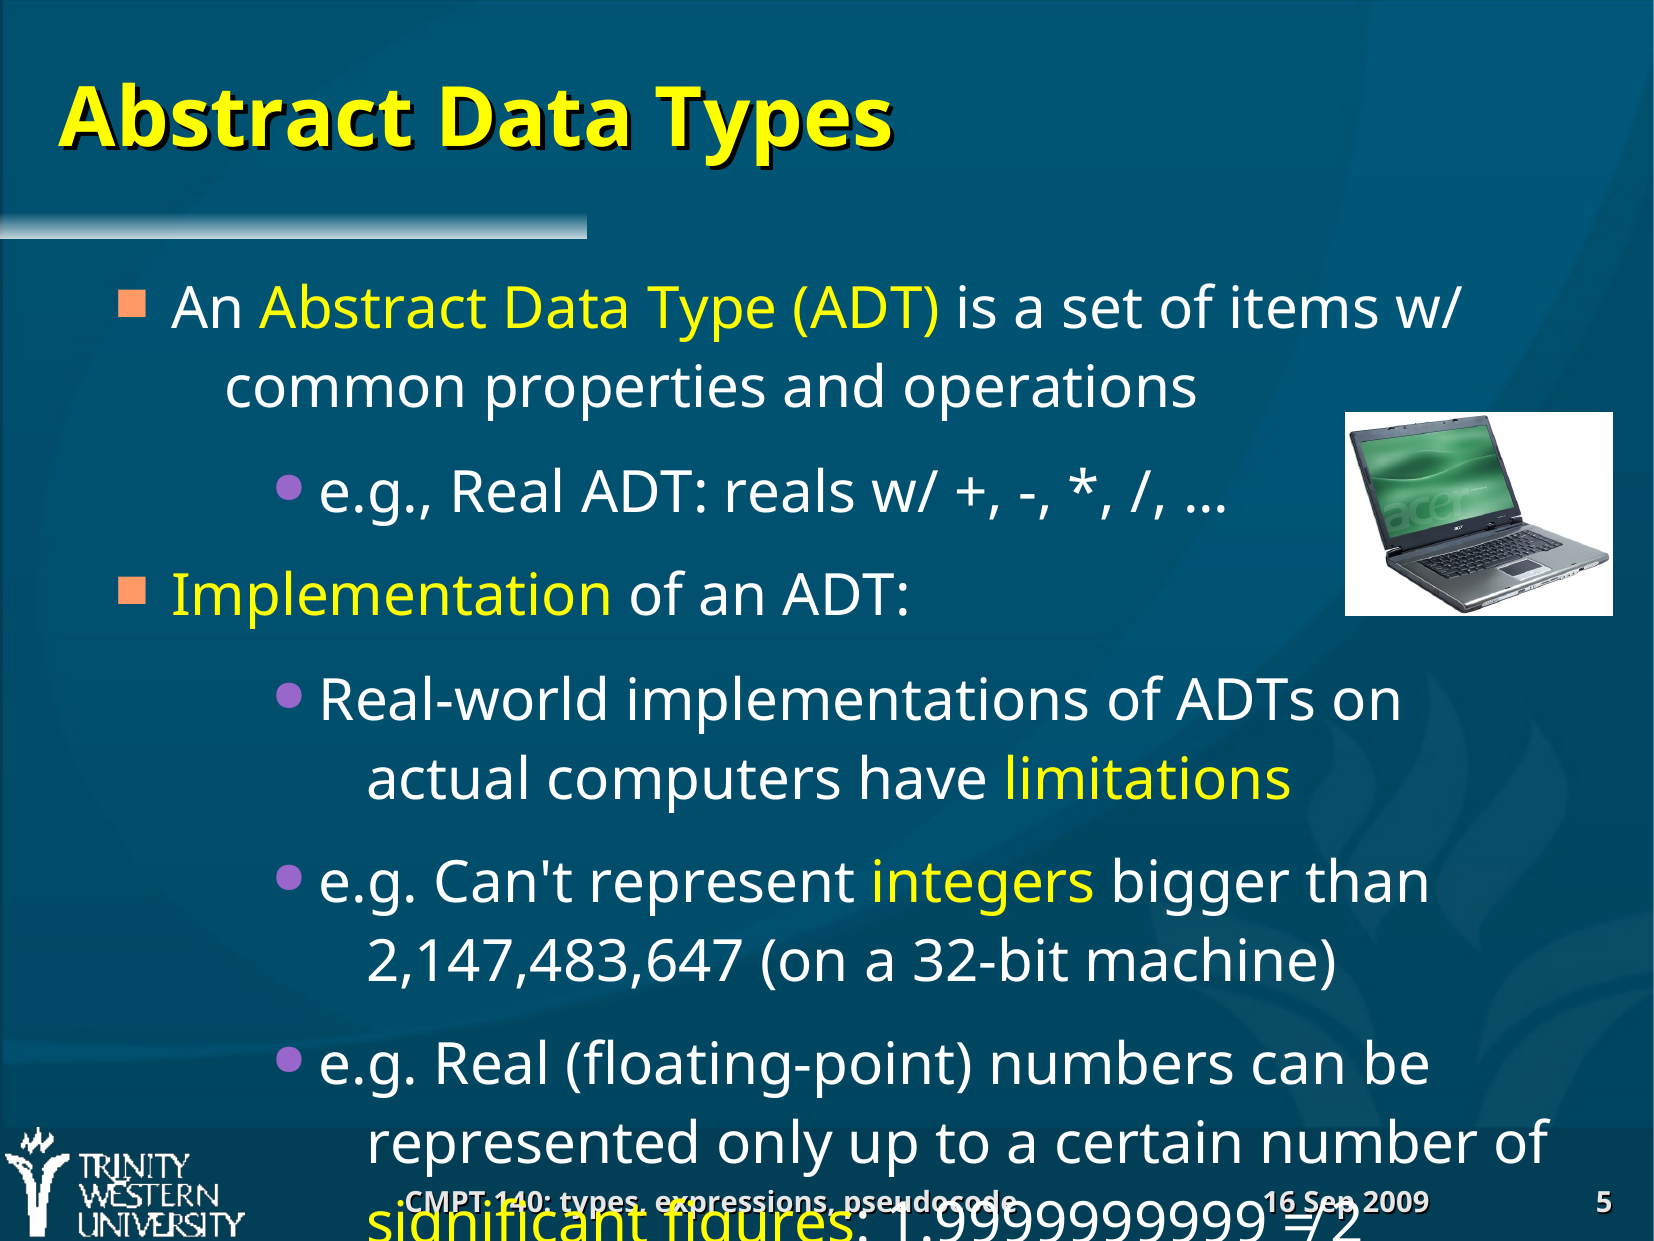

# Abstract Data Types
An Abstract Data Type (ADT) is a set of items w/ common properties and operations
e.g., Real ADT: reals w/ +, -, *, /, ...
Implementation of an ADT:
Real-world implementations of ADTs on actual computers have limitations
e.g. Can't represent integers bigger than 2,147,483,647 (on a 32-bit machine)
e.g. Real (floating-point) numbers can be represented only up to a certain number of significant figures: 1.9999999999 ≠ 2
CMPT 140: types, expressions, pseudocode
16 Sep 2009
5